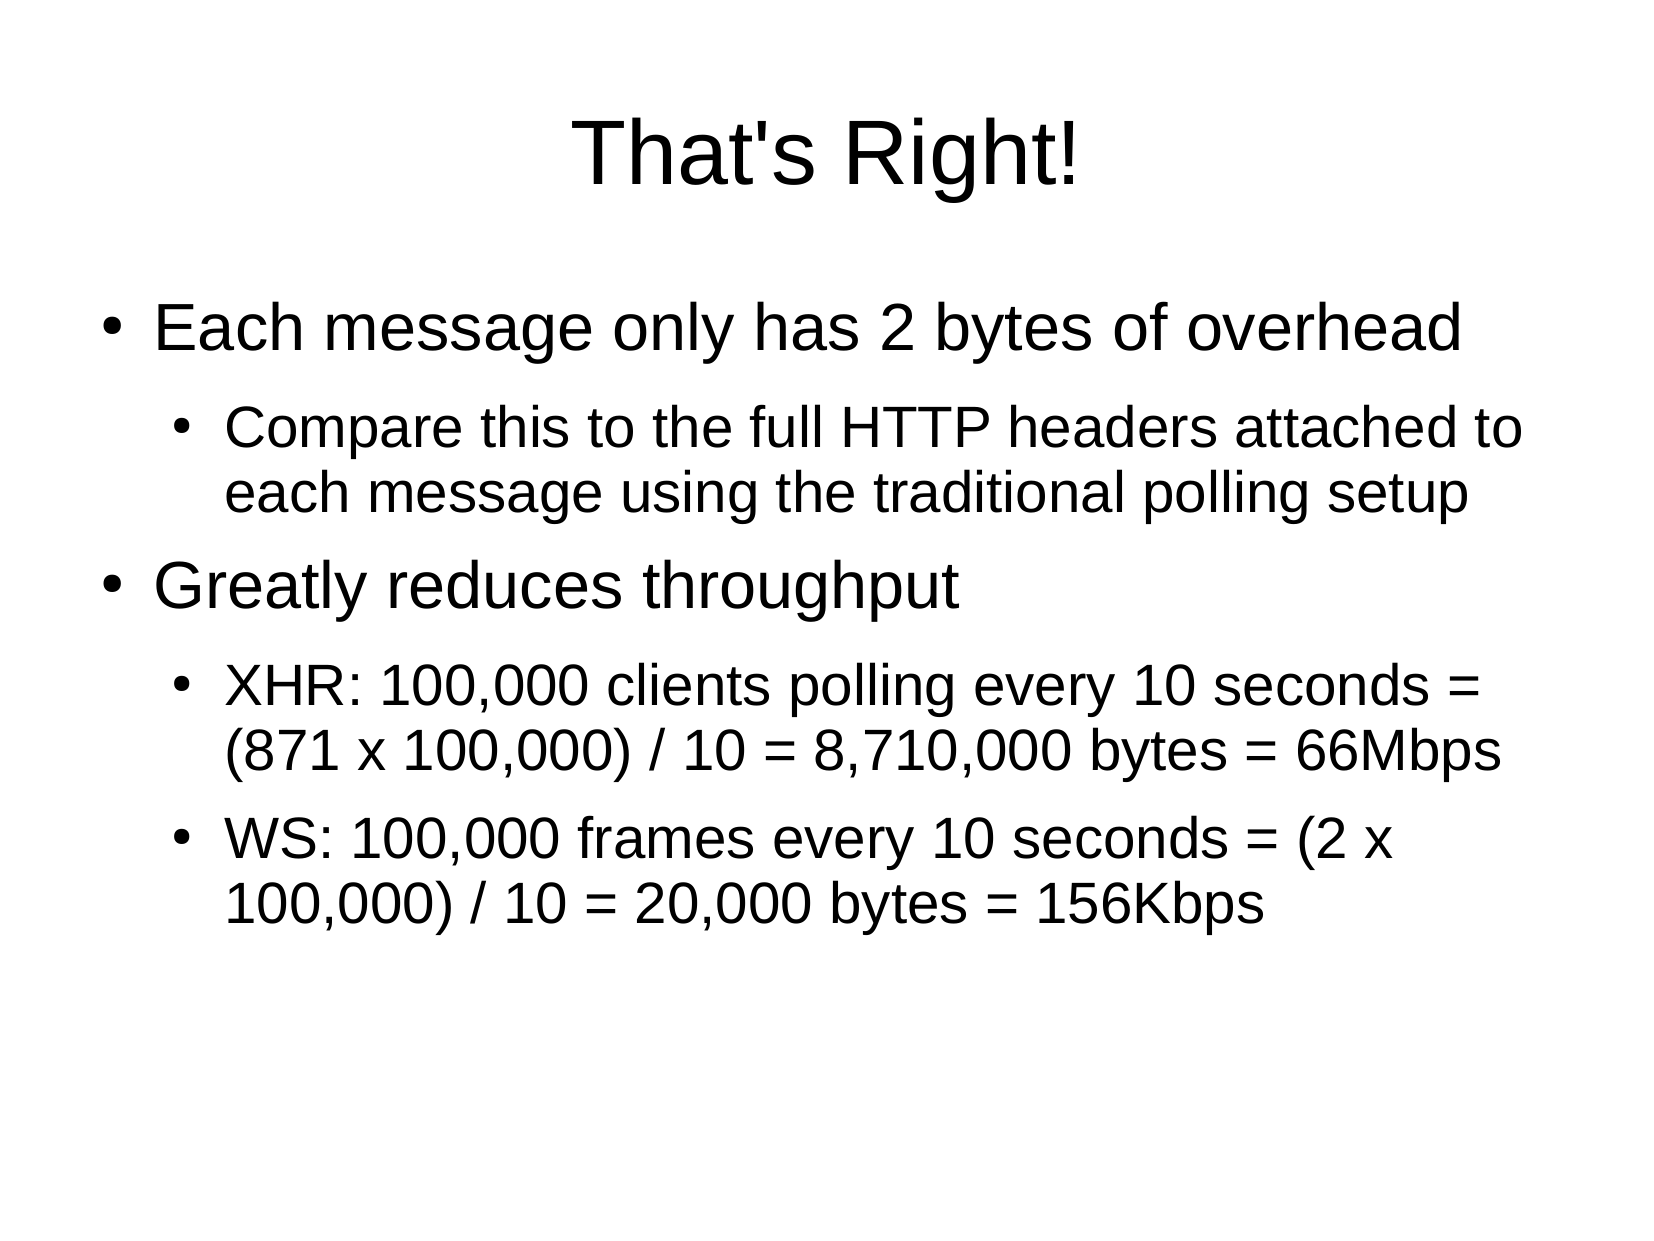

# That's Right!
Each message only has 2 bytes of overhead
Compare this to the full HTTP headers attached to each message using the traditional polling setup
Greatly reduces throughput
XHR: 100,000 clients polling every 10 seconds = (871 x 100,000) / 10 = 8,710,000 bytes = 66Mbps
WS: 100,000 frames every 10 seconds = (2 x 100,000) / 10 = 20,000 bytes = 156Kbps